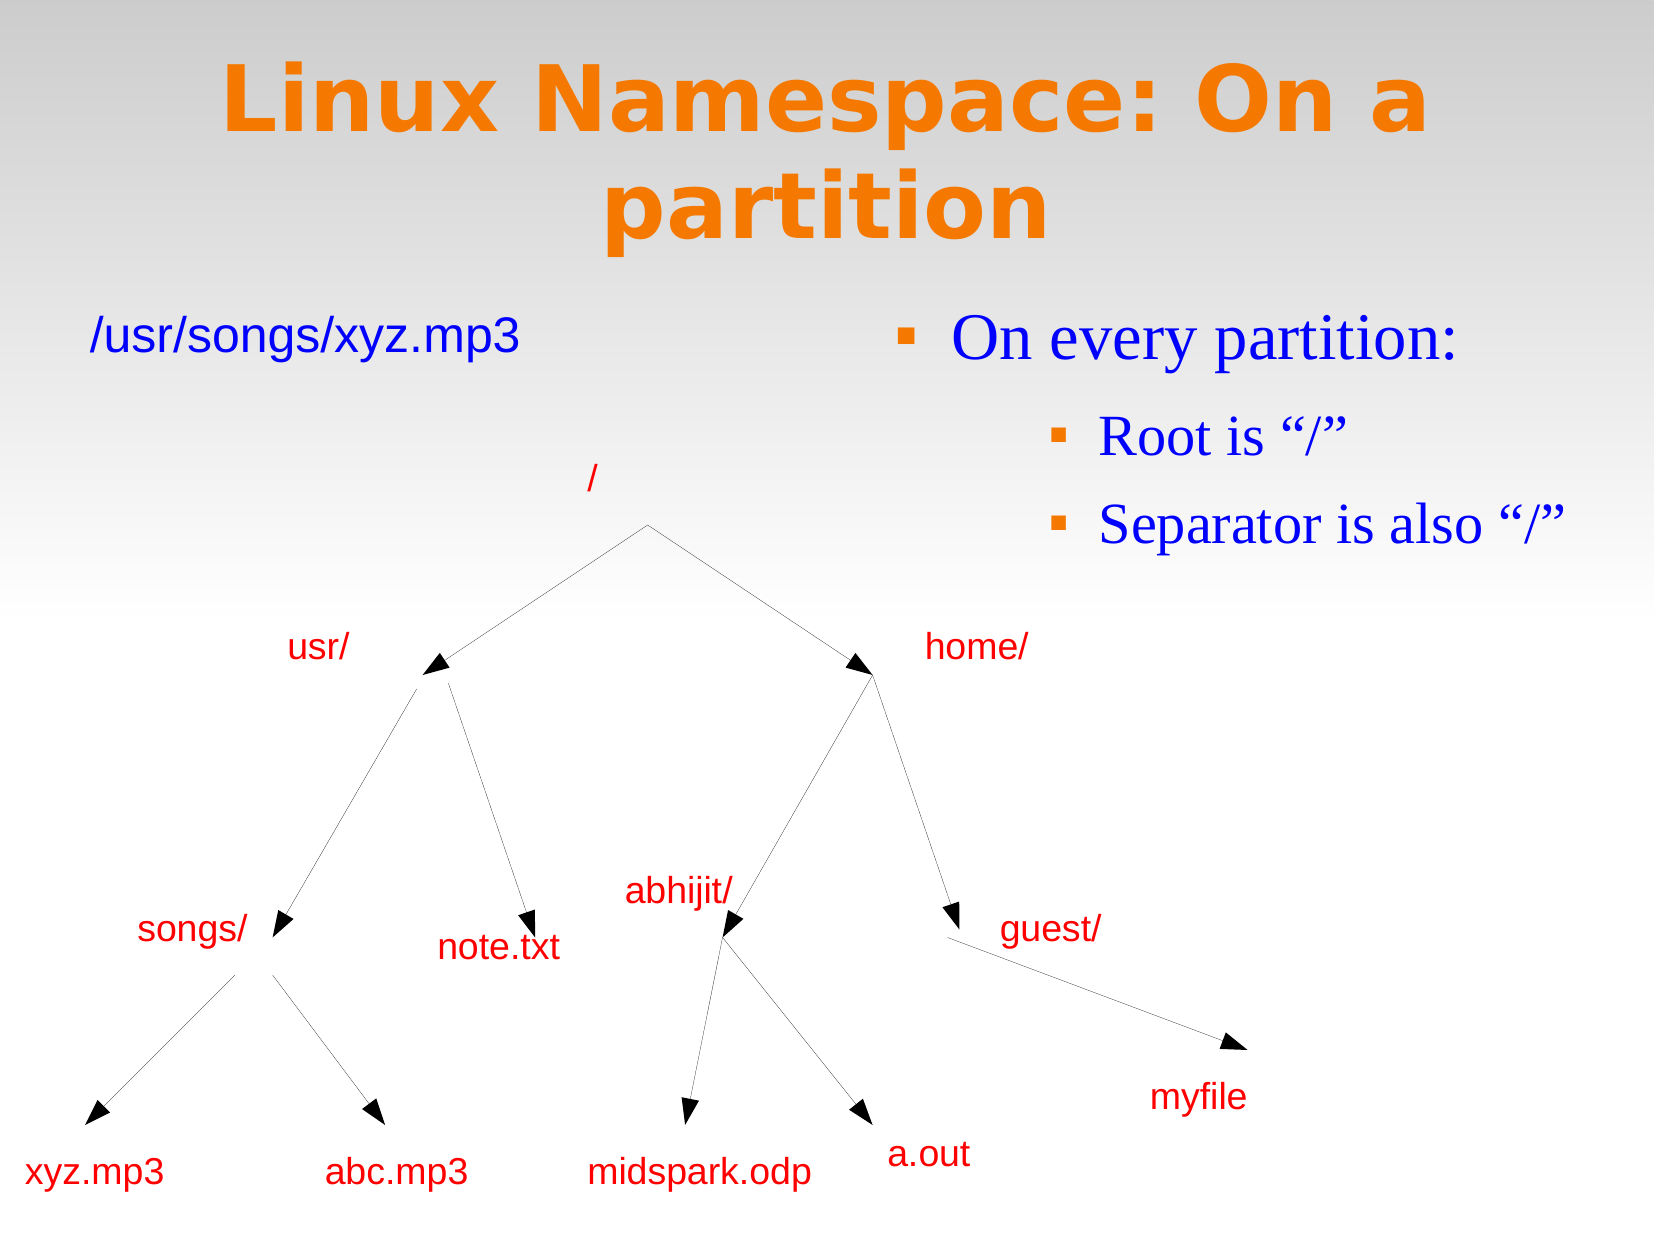

# Linux Namespace: On a partition
On every partition:
Root is “/”
Separator is also “/”
/usr/songs/xyz.mp3
/
usr/
home/
abhijit/
songs/
guest/
note.txt
myfile
a.out
xyz.mp3
abc.mp3
midspark.odp